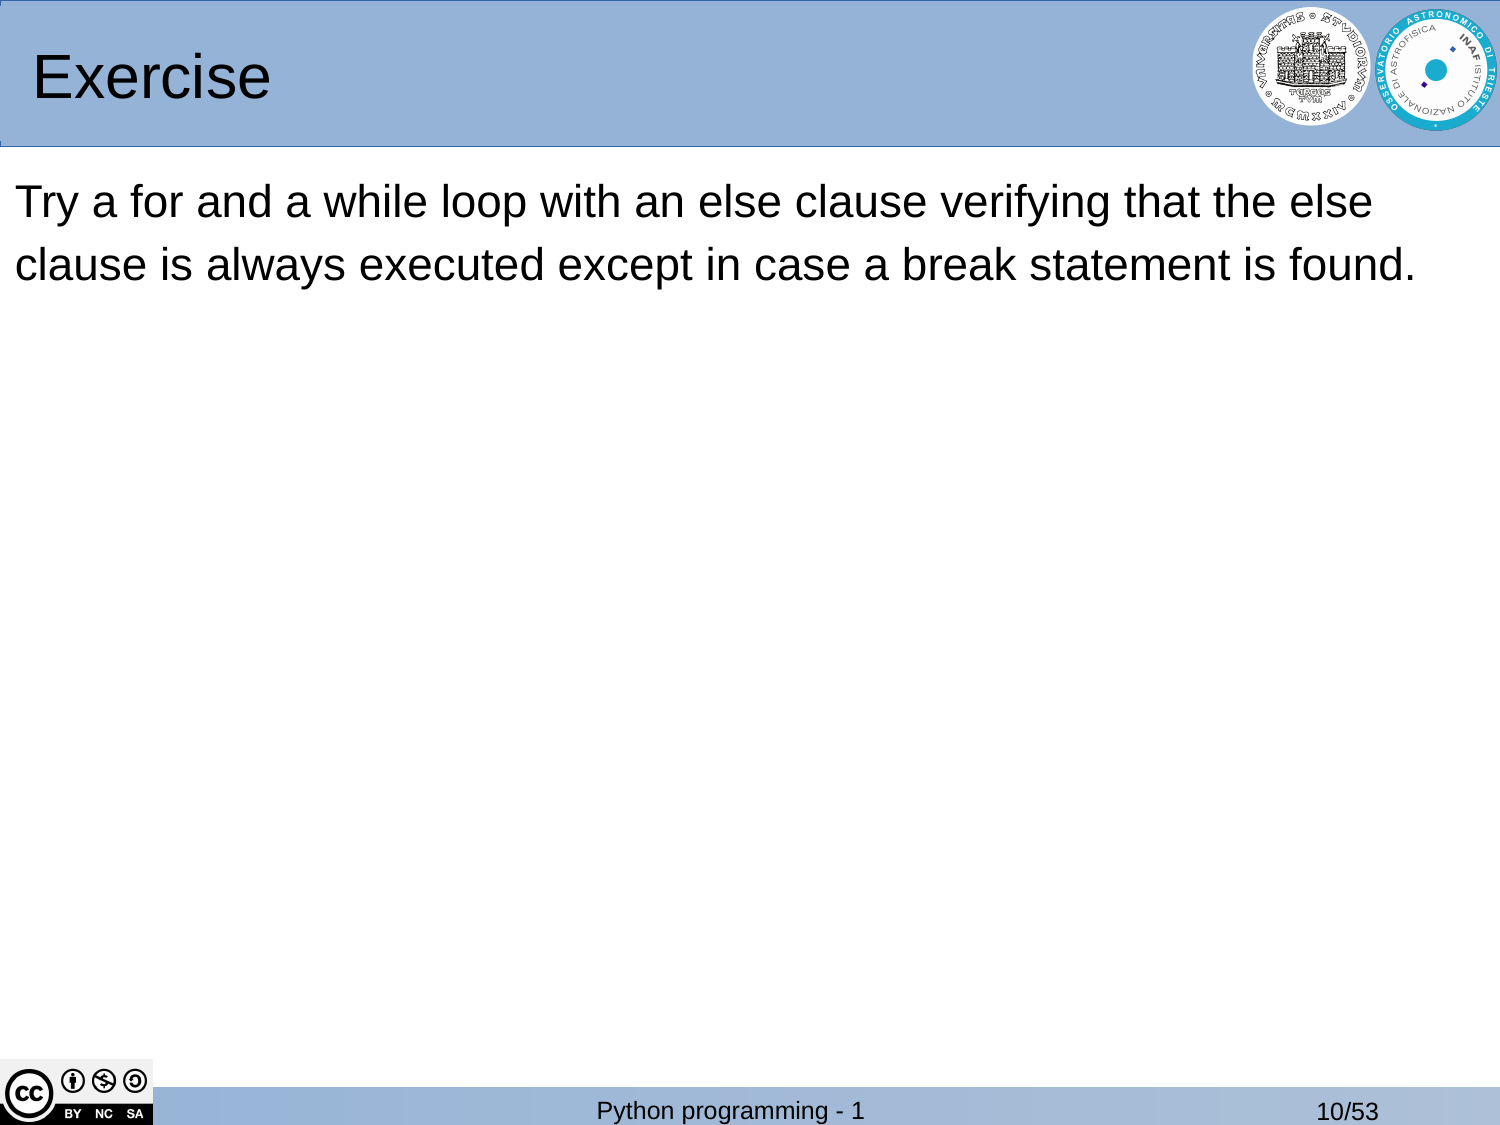

Exercise
# Try a for and a while loop with an else clause verifying that the else clause is always executed except in case a break statement is found.